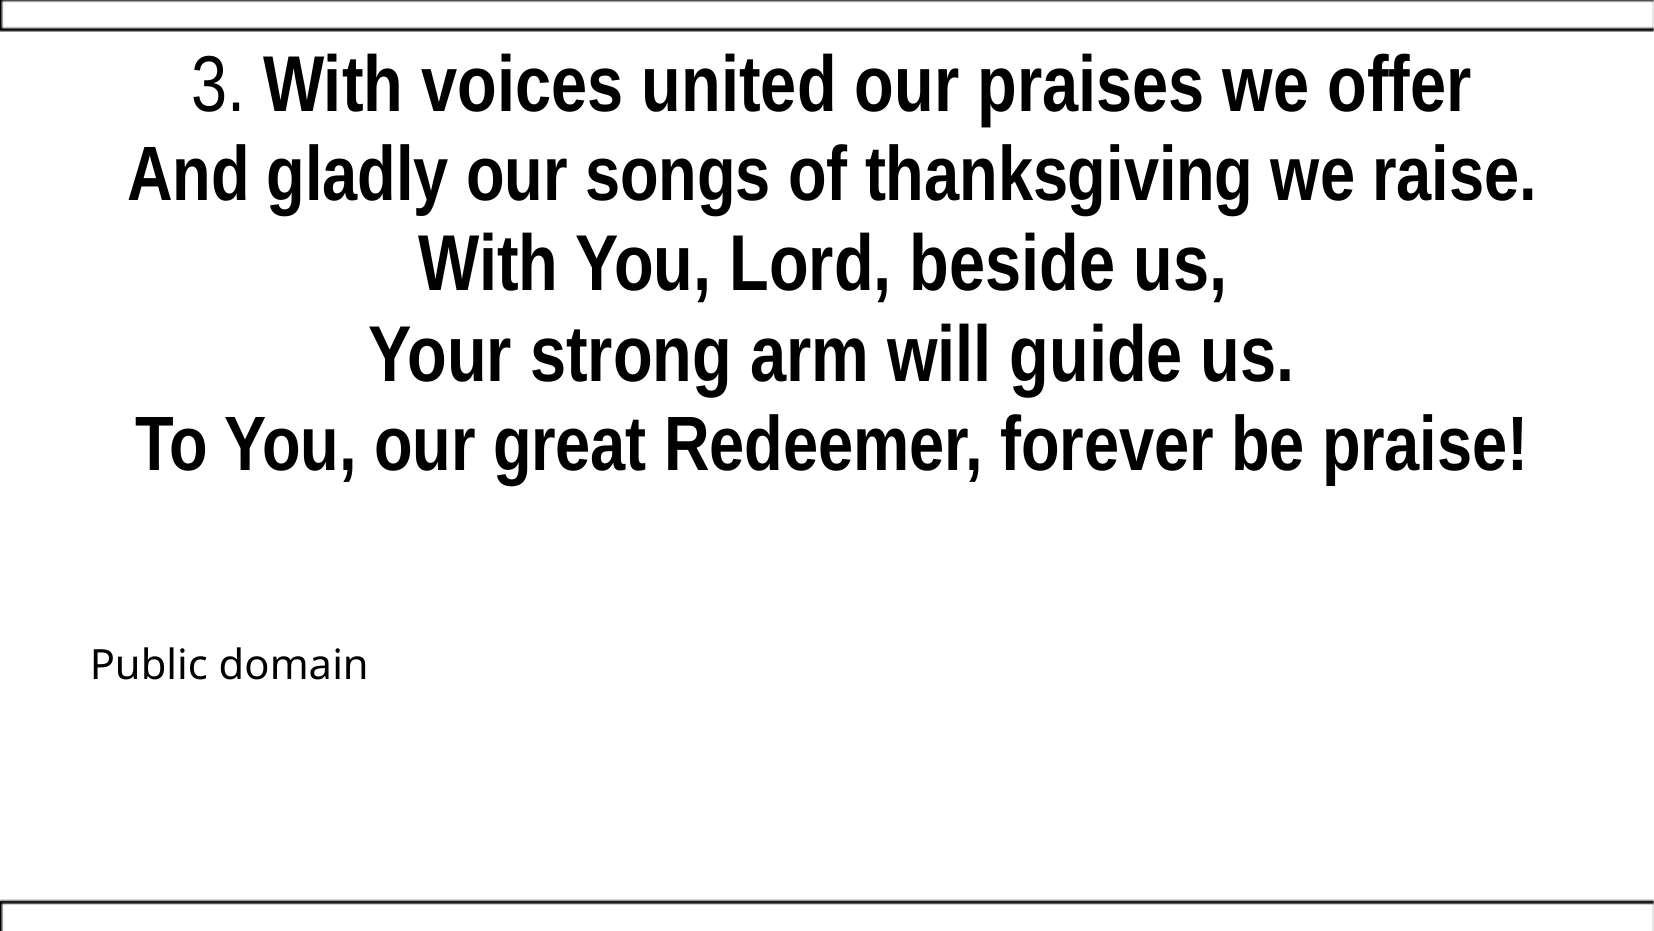

3. With voices united our praises we offer
And gladly our songs of thanksgiving we raise.
With You, Lord, beside us,
Your strong arm will guide us.
To You, our great Redeemer, forever be praise!
Public domain